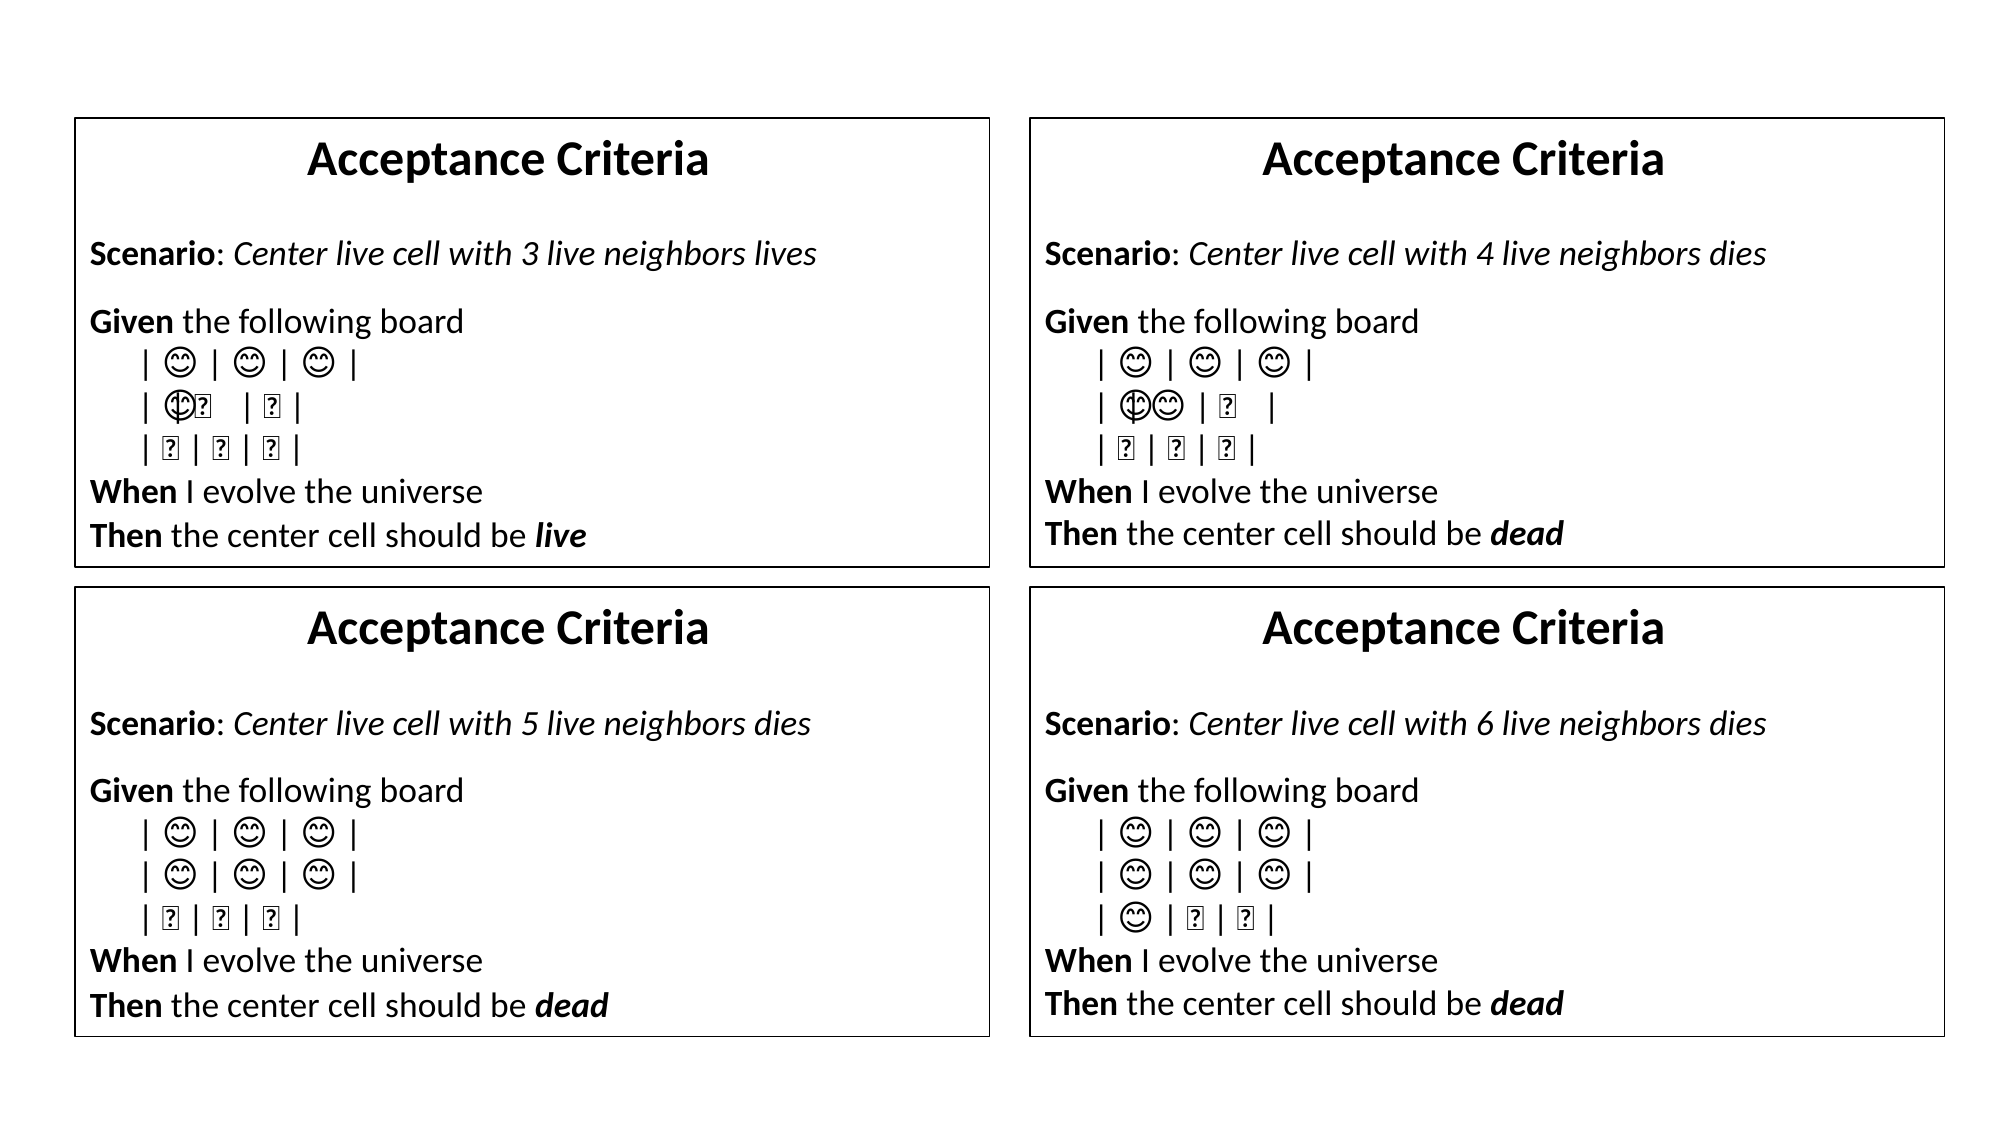

Acceptance Criteria
Scenario: Center live cell with 3 live neighbors lives
Given the following board
 | 😊 | 😊 | 😊 |
 | 💀 | 😊 | 💀 |
 | 💀 | 💀 | 💀 |
When I evolve the universe
Then the center cell should be live
	Acceptance Criteria
Scenario: Center live cell with 4 live neighbors dies
Given the following board
 | 😊 | 😊 | 😊 |
 | 💀 | 😊 | 😊 |
 | 💀 | 💀 | 💀 |
When I evolve the universe
Then the center cell should be dead
	Acceptance Criteria
Scenario: Center live cell with 5 live neighbors dies
Given the following board
 | 😊 | 😊 | 😊 |
 | 😊 | 😊 | 😊 |
 | 💀 | 💀 | 💀 |
When I evolve the universe
Then the center cell should be dead
	Acceptance Criteria
Scenario: Center live cell with 6 live neighbors dies
Given the following board
 | 😊 | 😊 | 😊 |
 | 😊 | 😊 | 😊 |
 | 😊 | 💀 | 💀 |
When I evolve the universe
Then the center cell should be dead